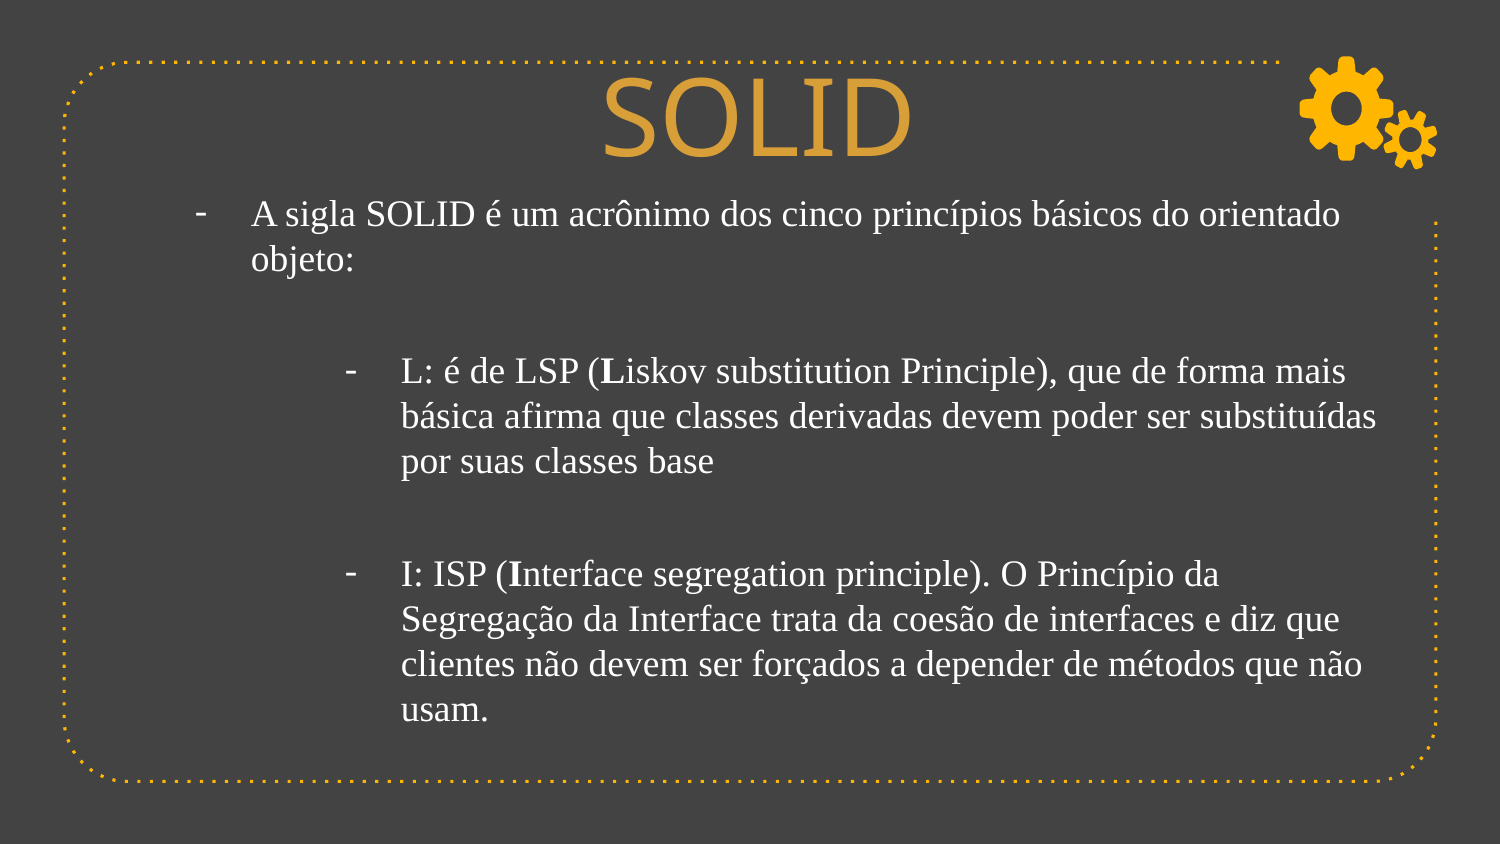

# SOLID
A sigla SOLID é um acrônimo dos cinco princípios básicos do orientado objeto:
L: é de LSP (Liskov substitution Principle), que de forma mais básica afirma que classes derivadas devem poder ser substituídas por suas classes base
I: ISP (Interface segregation principle). O Princípio da Segregação da Interface trata da coesão de interfaces e diz que clientes não devem ser forçados a depender de métodos que não usam.